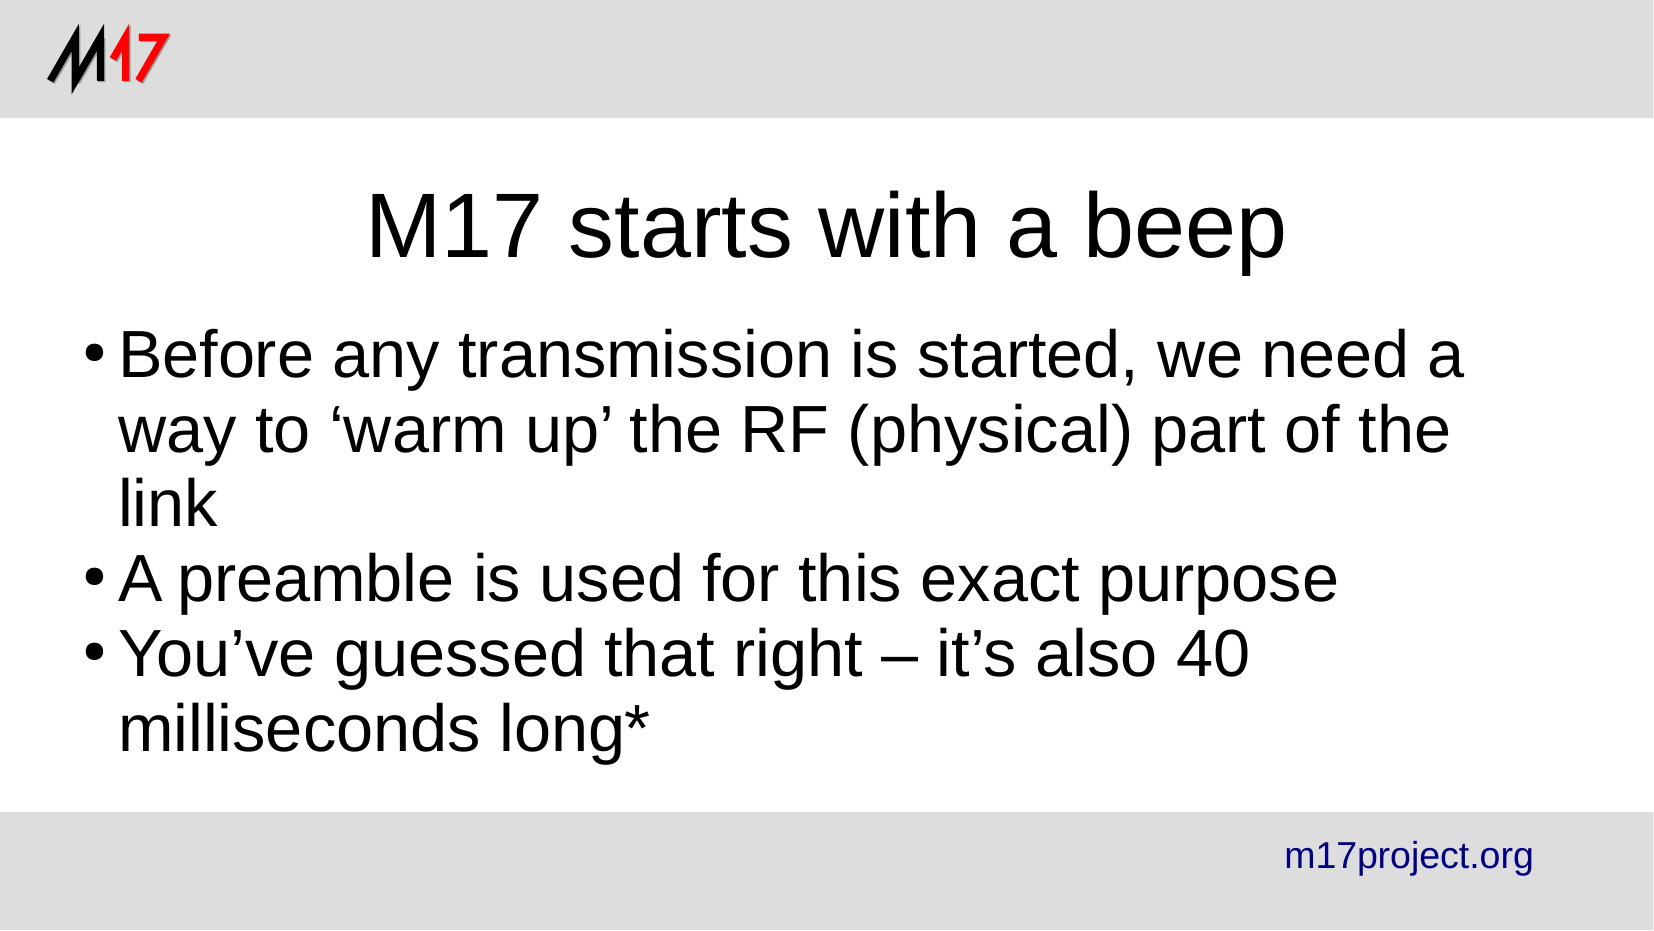

# M17 starts with a beep
Before any transmission is started, we need a way to ‘warm up’ the RF (physical) part of the link
A preamble is used for this exact purpose
You’ve guessed that right – it’s also 40 milliseconds long*
m17project.org